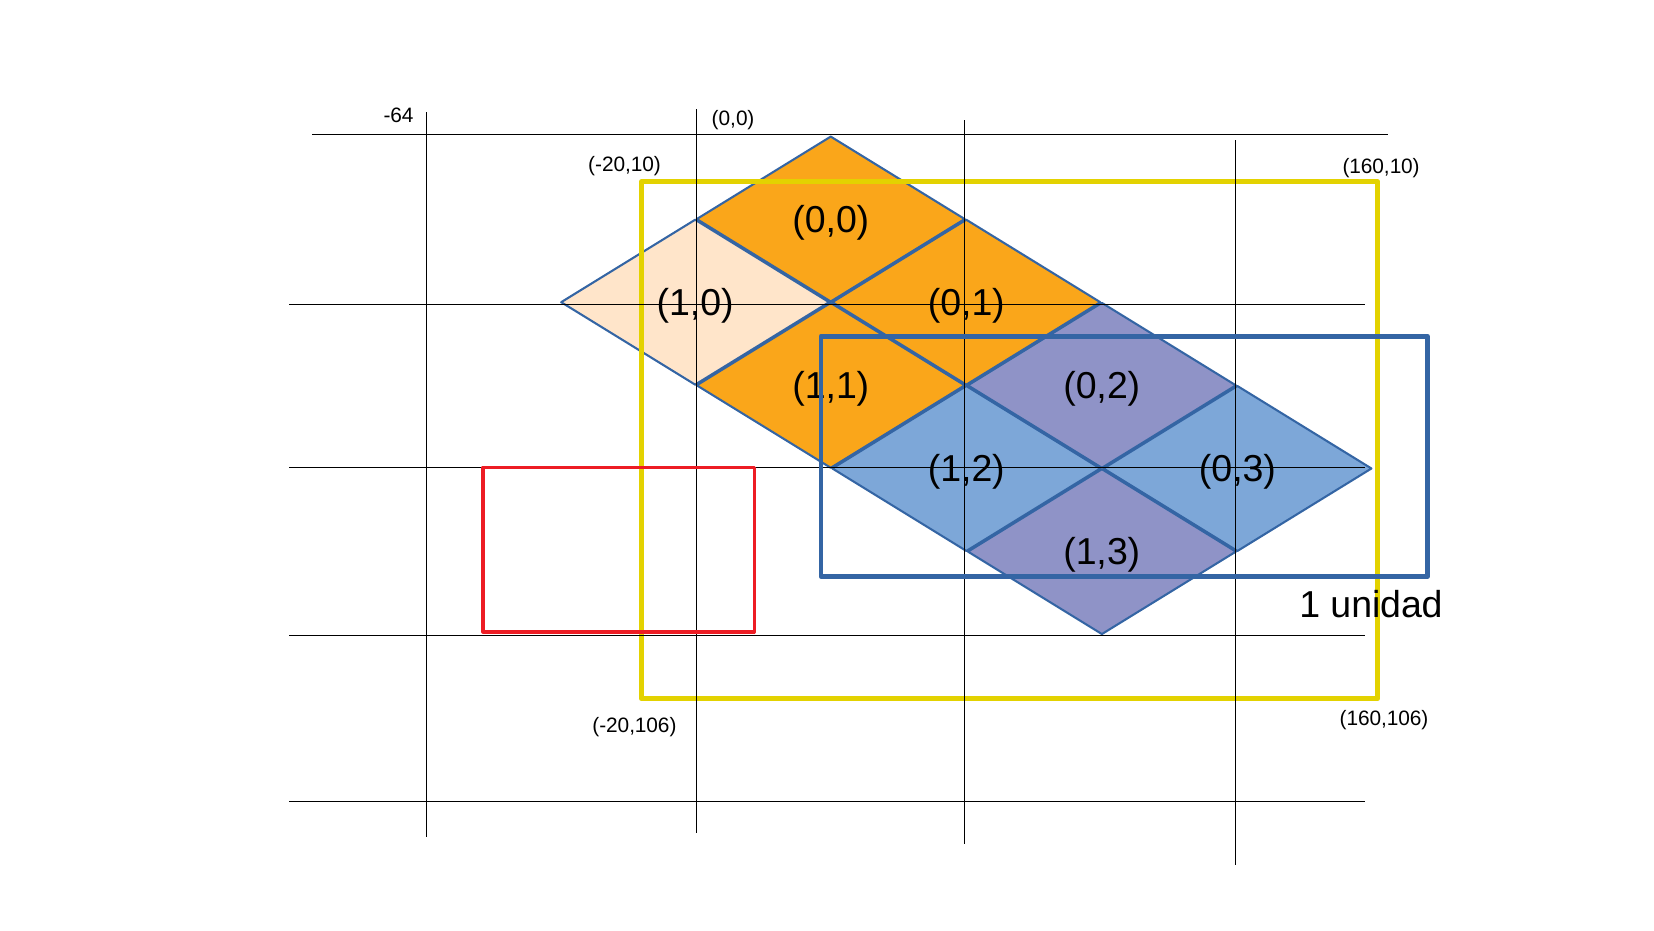

-64
(0,0)
(0,0)
(-20,10)
(160,10)
(1,0)
(0,1)
(1,1)
(0,2)
(1,2)
(0,3)
(1,3)
1 unidad
(160,106)
(-20,106)